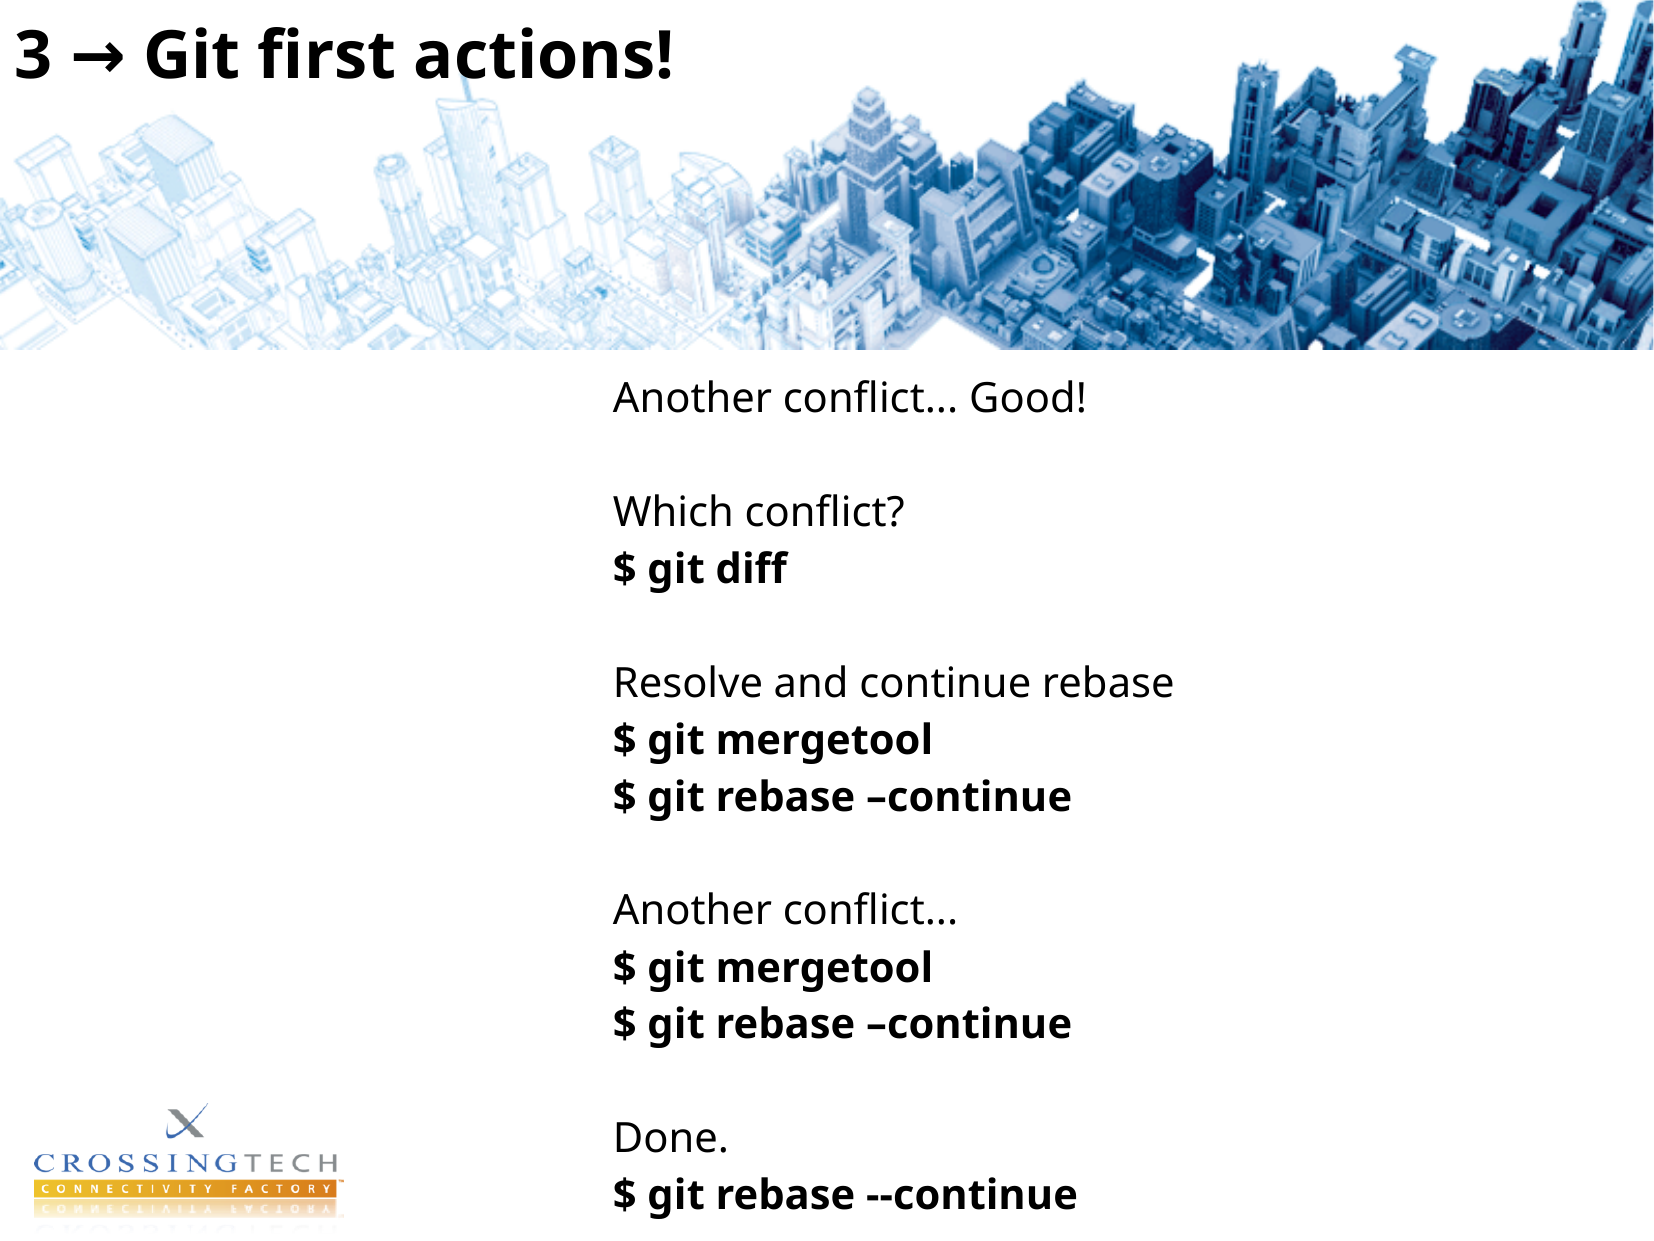

3 → Git first actions!
Another conflict... Good!
Which conflict?
$ git diff
Resolve and continue rebase
$ git mergetool
$ git rebase –continue
Another conflict...
$ git mergetool
$ git rebase –continue
Done.
$ git rebase --continue